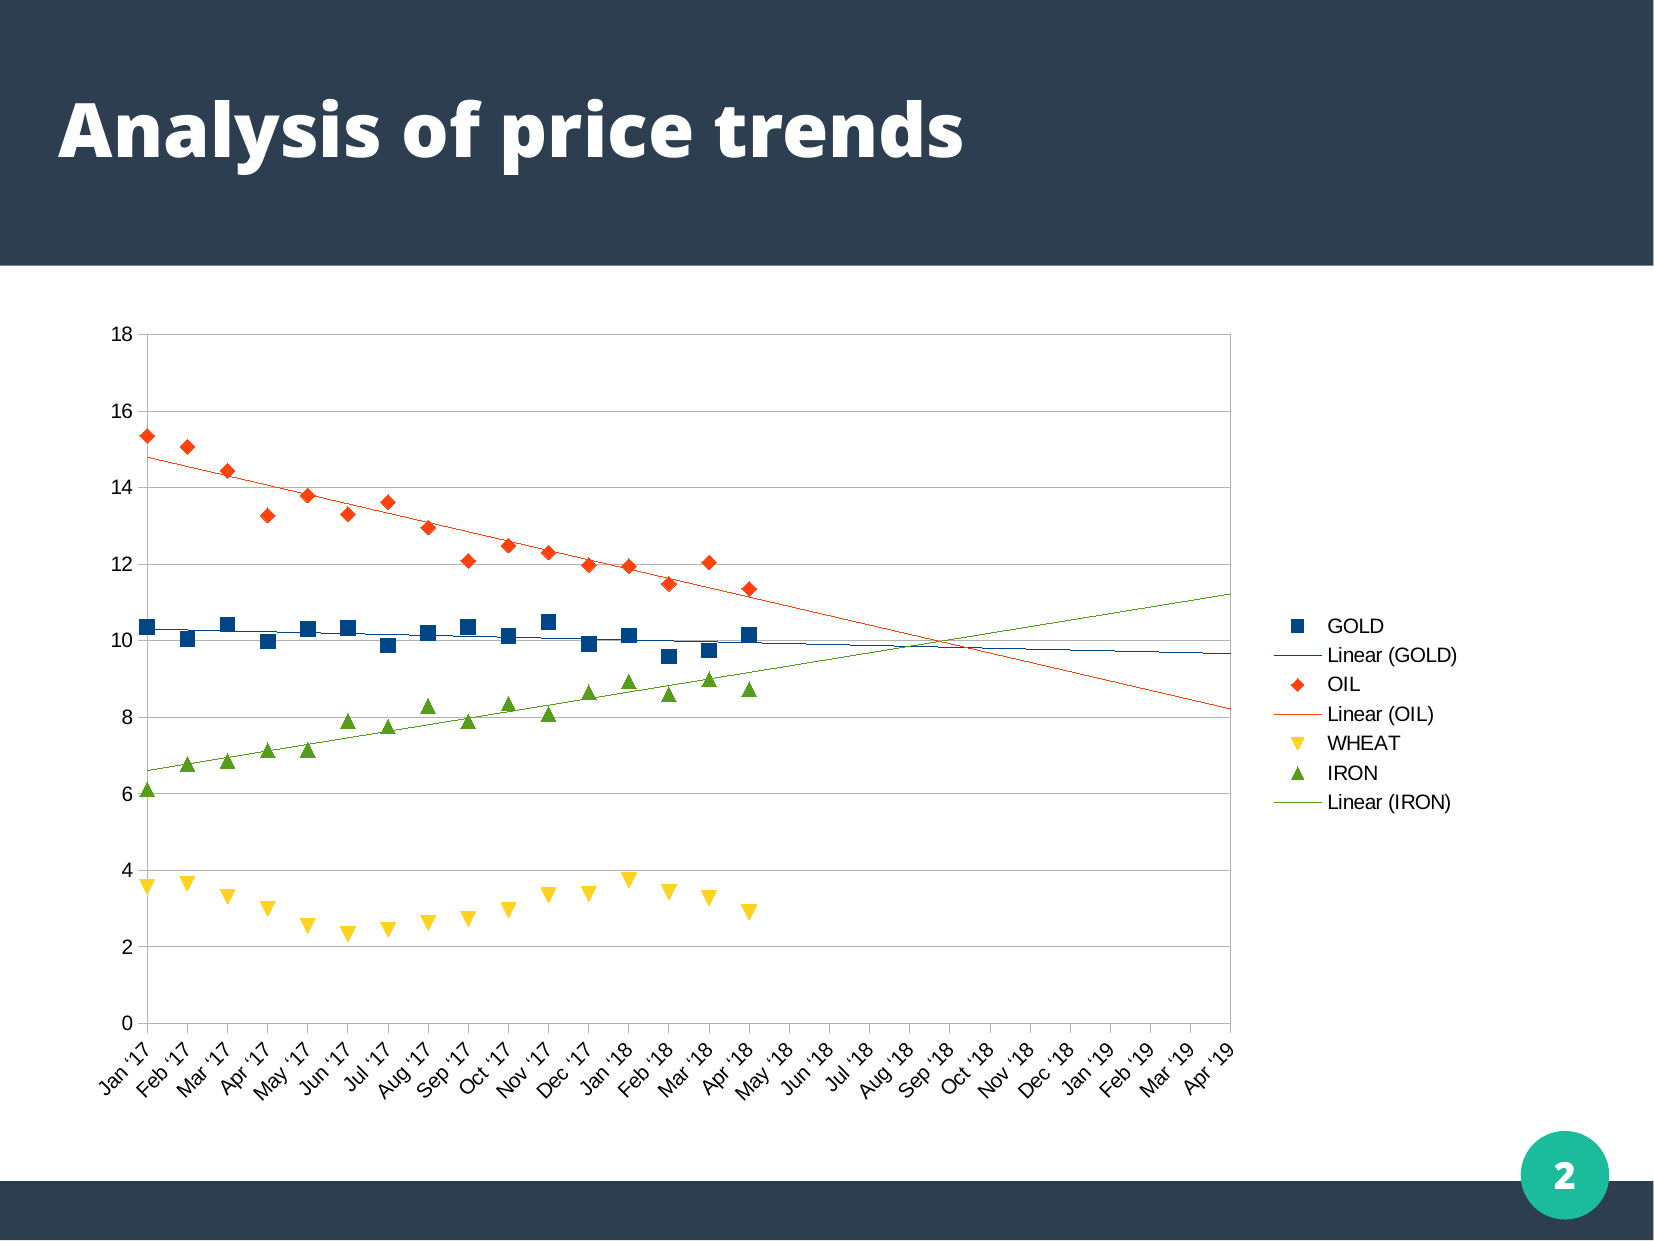

# Analysis of price trends
### Chart
| Category | GOLD | OIL | WHEAT | IRON |
|---|---|---|---|---|
| Jan ‘17 | 10.36787374 | 15.35221858 | 3.571657419 | 6.116439452 |
| Feb ‘17 | 10.04841522 | 15.06844243 | 3.656440736 | 6.776025116 |
| Mar ‘17 | 10.42474496 | 14.44227895 | 3.315591885 | 6.866741111 |
| Apr ‘17 | 9.98142512 | 13.27435712 | 3.005336903 | 7.136931847 |
| May ‘17 | 10.30777294 | 13.79590368 | 2.555383633 | 7.150044967 |
| Jun ‘17 | 10.32360638 | 13.30910672 | 2.335906652 | 7.906331243 |
| Jul ‘17 | 9.876879447 | 13.62073885 | 2.454773737 | 7.754538874 |
| Aug ‘17 | 10.19669671 | 12.95757522 | 2.626963628 | 8.296265614 |
| Sep ‘17 | 10.35328048 | 12.08456728 | 2.735086486 | 7.89020437 |
| Oct ‘17 | 10.12752226 | 12.48576564 | 2.97184445 | 8.36129783 |
| Nov ‘17 | 10.48640482 | 12.3074347 | 3.351014067 | 8.092720075 |
| Dec ‘17 | 9.923999825 | 11.97484287 | 3.393234466 | 8.653290916 |
| Jan ‘18 | 10.13316773 | 11.95096651 | 3.746913025 | 8.934779924 |
| Feb ‘18 | 9.587191162 | 11.49182812 | 3.443983142 | 8.599533814 |
| Mar ‘18 | 9.743208418 | 12.04721429 | 3.278305915 | 8.991208873 |
| Apr ‘18 | 10.14194285 | 11.35473859 | 2.906054547 | 8.738746373 |
| May ‘18 | None | None | None | None |
| Jun ‘18 | None | None | None | None |
| Jul ‘18 | None | None | None | None |
| Aug ‘18 | None | None | None | None |
| Sep ‘18 | None | None | None | None |
| Oct ‘18 | None | None | None | None |
| Nov ‘18 | None | None | None | None |
| Dec ‘18 | None | None | None | None |
| Jan ‘19 | None | None | None | None |
| Feb ‘19 | None | None | None | None |
| Mar ‘19 | None | None | None | None |
| Apr ‘19 | None | None | None | None |2